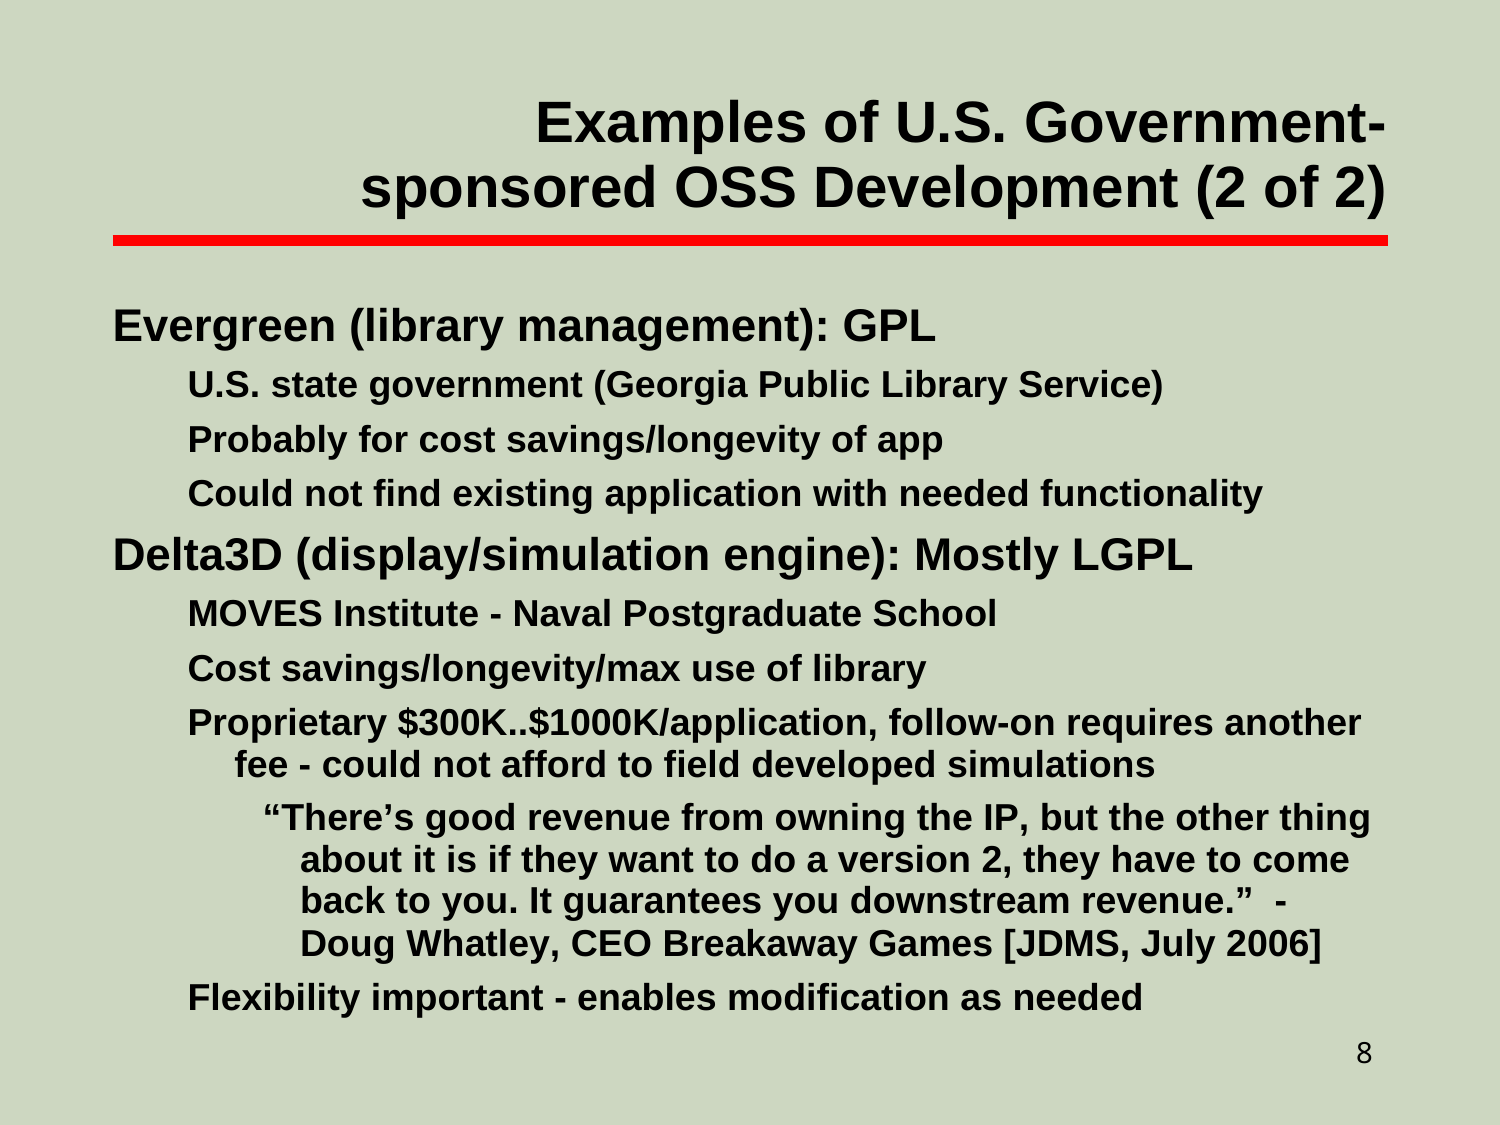

# Examples of U.S. Government-sponsored OSS Development (2 of 2)
Evergreen (library management): GPL
U.S. state government (Georgia Public Library Service)
Probably for cost savings/longevity of app
Could not find existing application with needed functionality
Delta3D (display/simulation engine): Mostly LGPL
MOVES Institute - Naval Postgraduate School
Cost savings/longevity/max use of library
Proprietary $300K..$1000K/application, follow-on requires another fee - could not afford to field developed simulations
“There’s good revenue from owning the IP, but the other thing about it is if they want to do a version 2, they have to come back to you. It guarantees you downstream revenue.” - Doug Whatley, CEO Breakaway Games [JDMS, July 2006]
Flexibility important - enables modification as needed